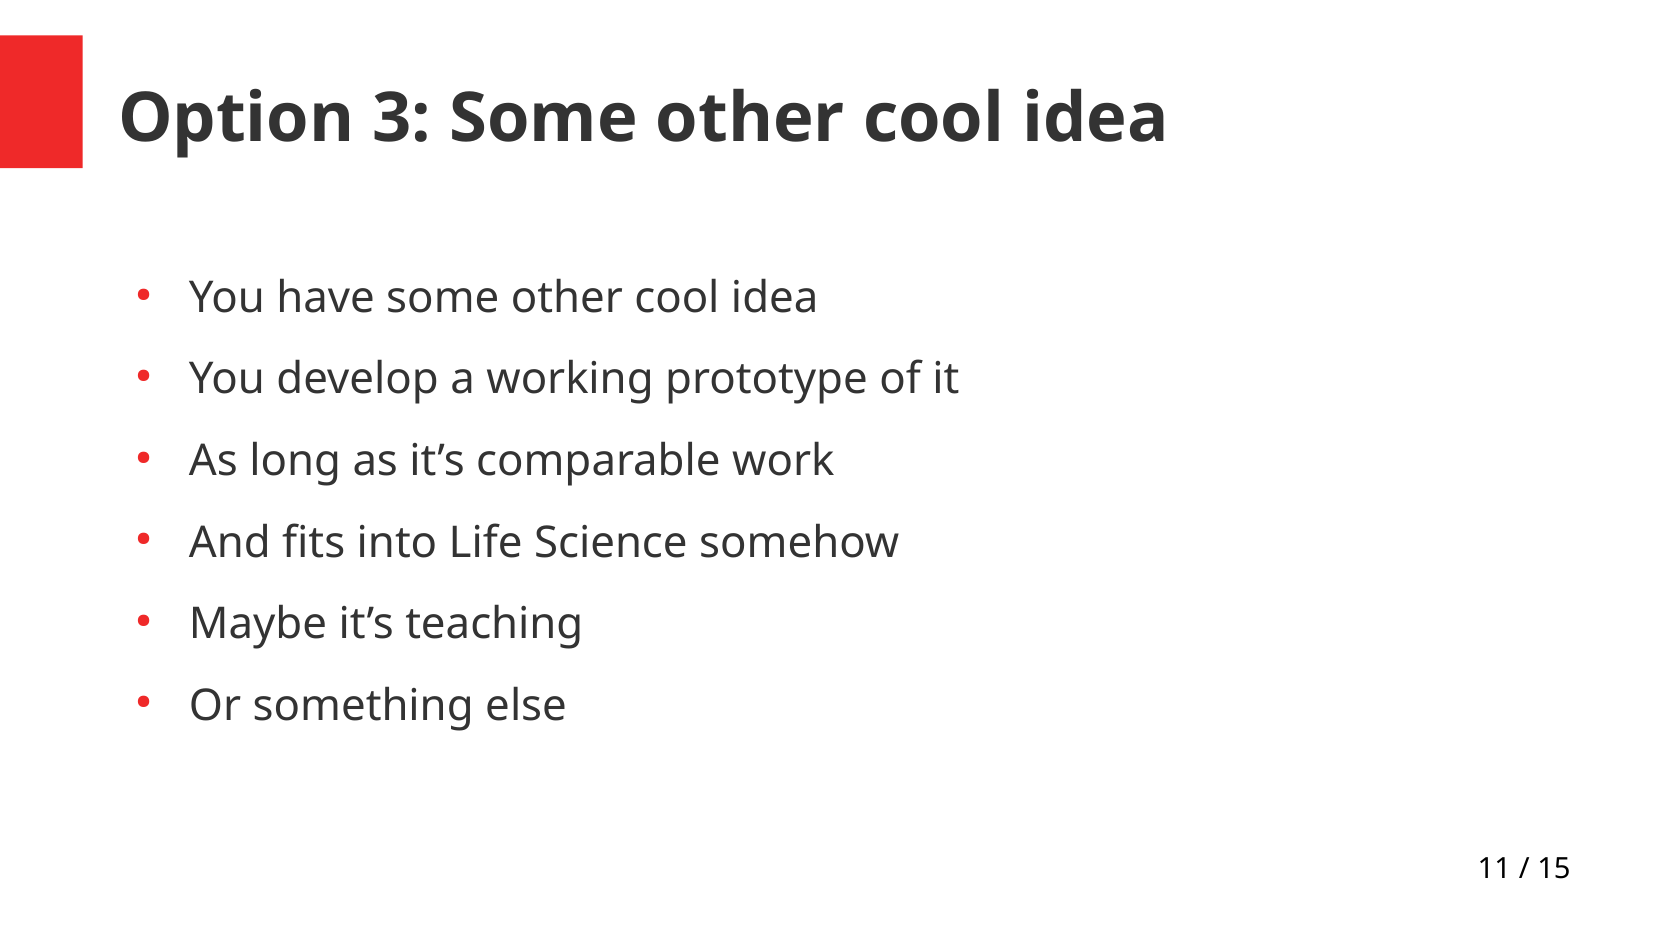

# Option 3: Some other cool idea
You have some other cool idea
You develop a working prototype of it
As long as it’s comparable work
And fits into Life Science somehow
Maybe it’s teaching
Or something else
11